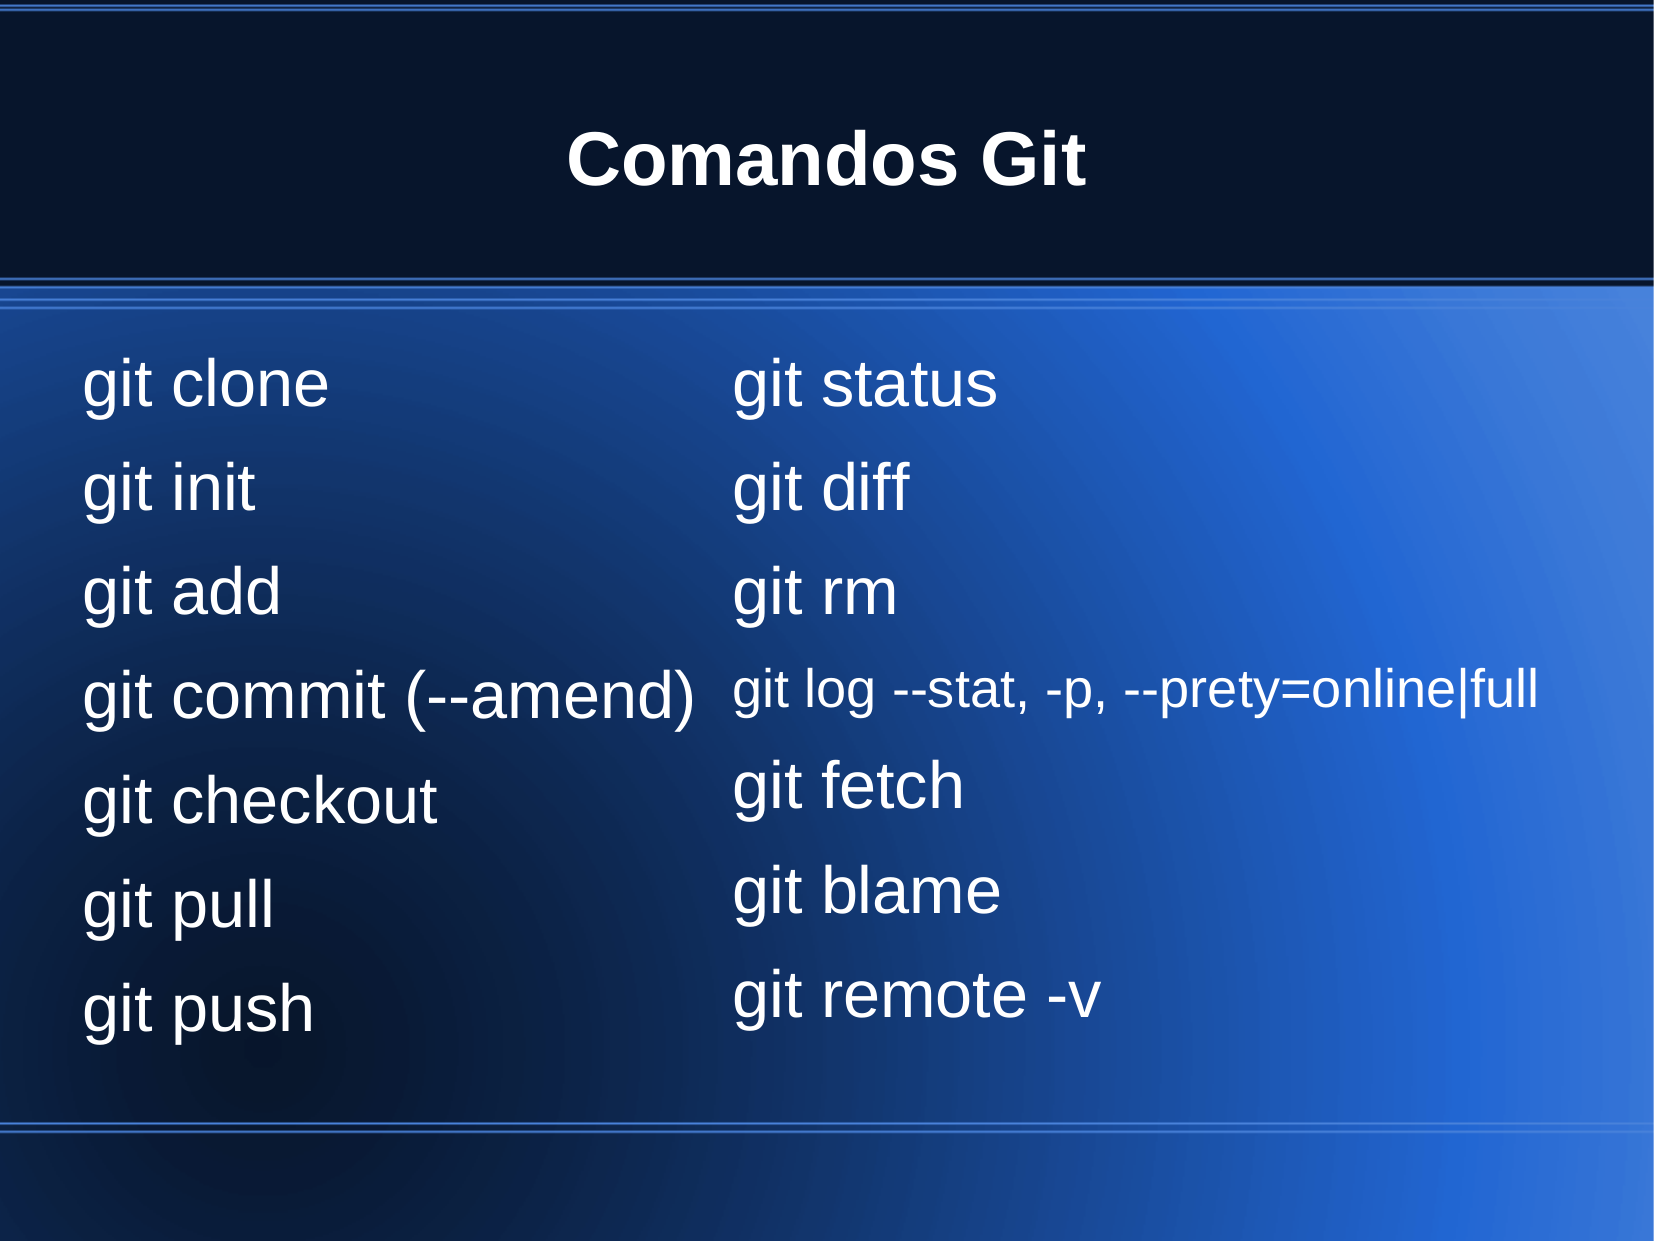

# Comandos Git
git clone
git init
git add
git commit (--amend)
git checkout
git pull
git push
git status
git diff
git rm
git log --stat, -p, --prety=online|full
git fetch
git blame
git remote -v